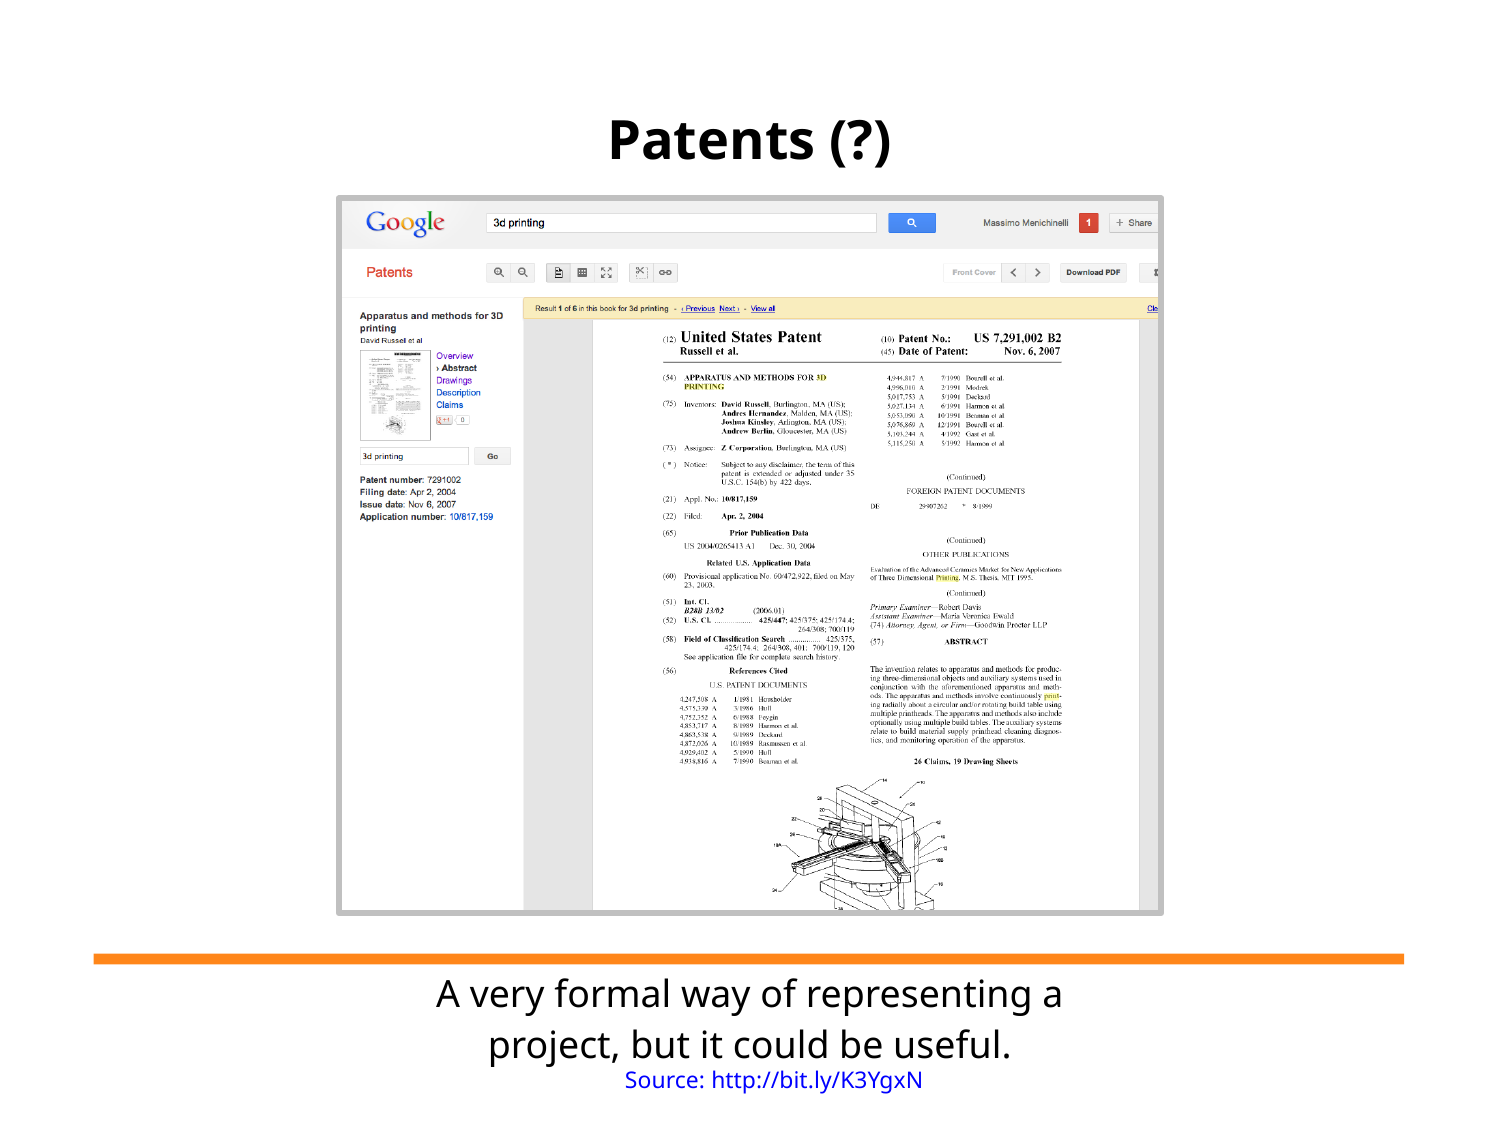

# Patents (?)
A very formal way of representing a project, but it could be useful.
Source: http://bit.ly/K3YgxN